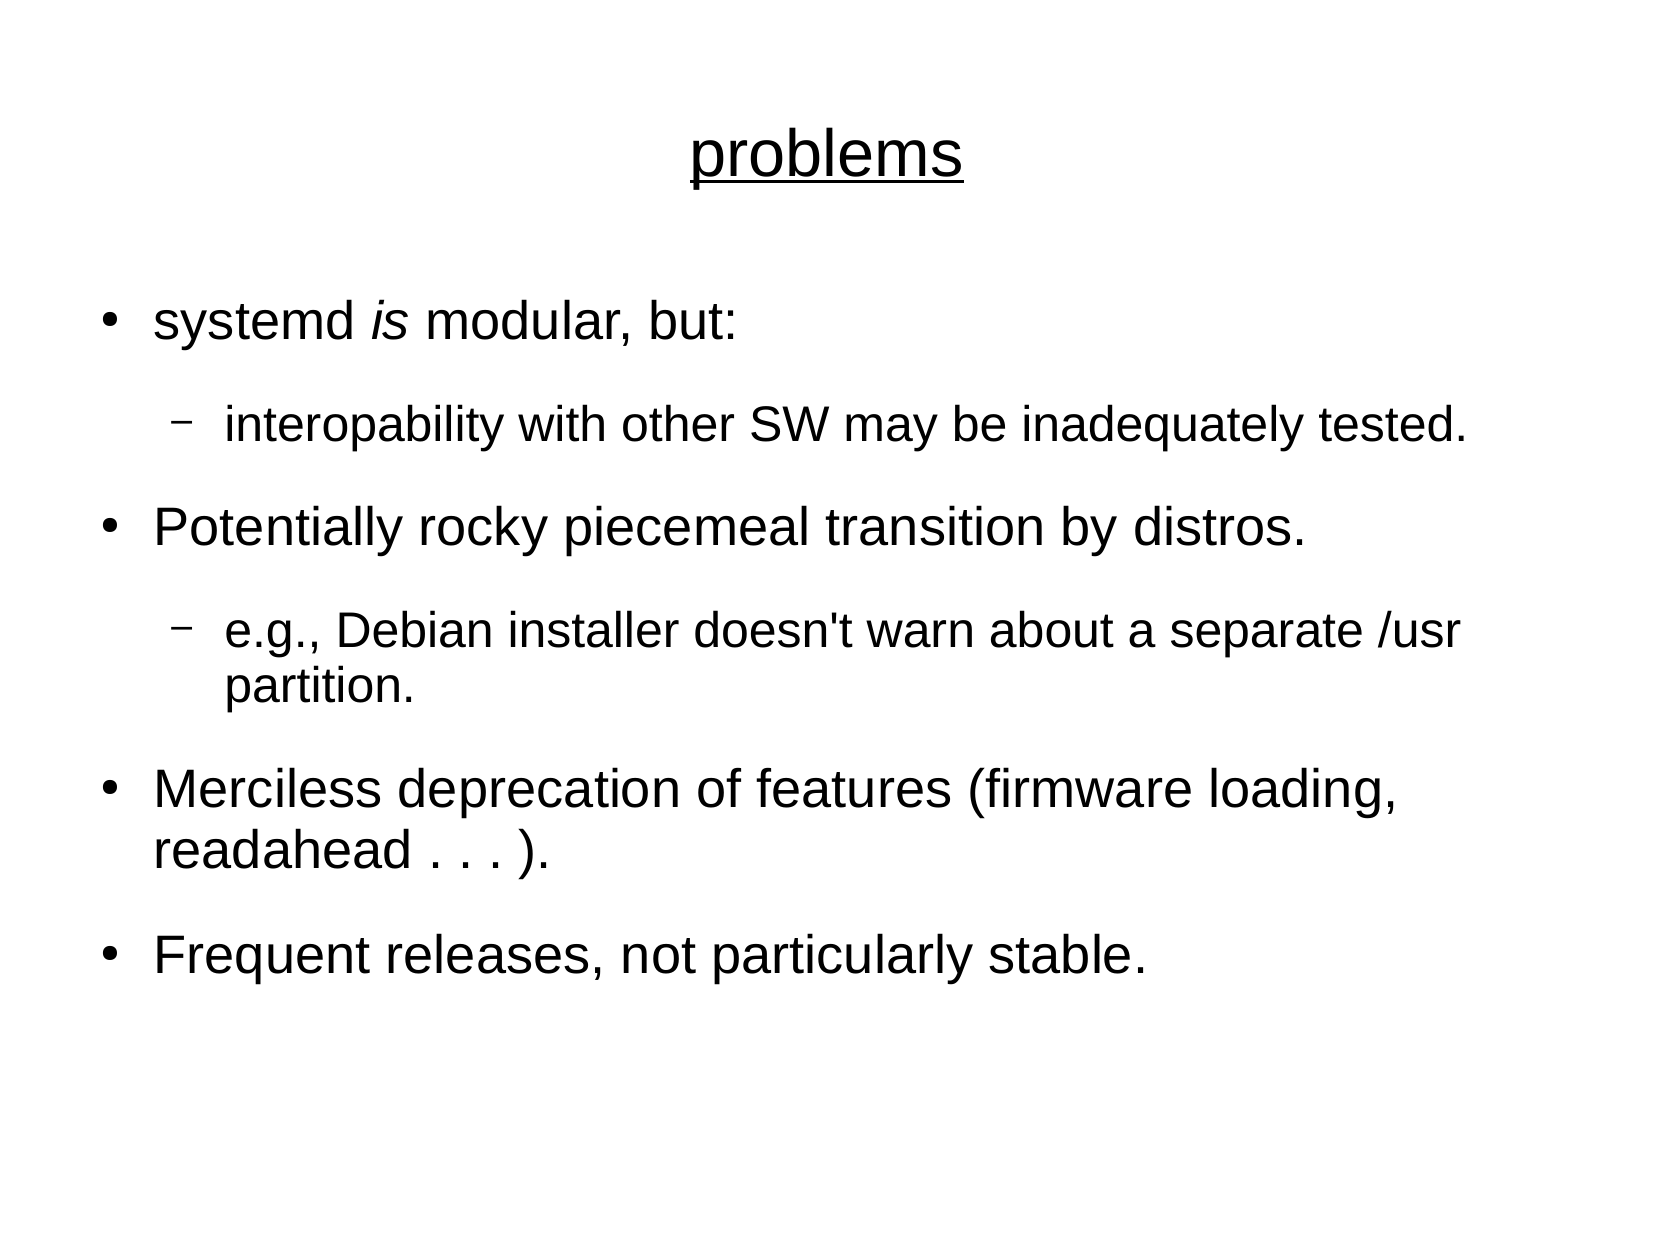

# problems
systemd is modular, but:
interopability with other SW may be inadequately tested.
Potentially rocky piecemeal transition by distros.
e.g., Debian installer doesn't warn about a separate /usr partition.
Merciless deprecation of features (firmware loading, readahead . . . ).
Frequent releases, not particularly stable.